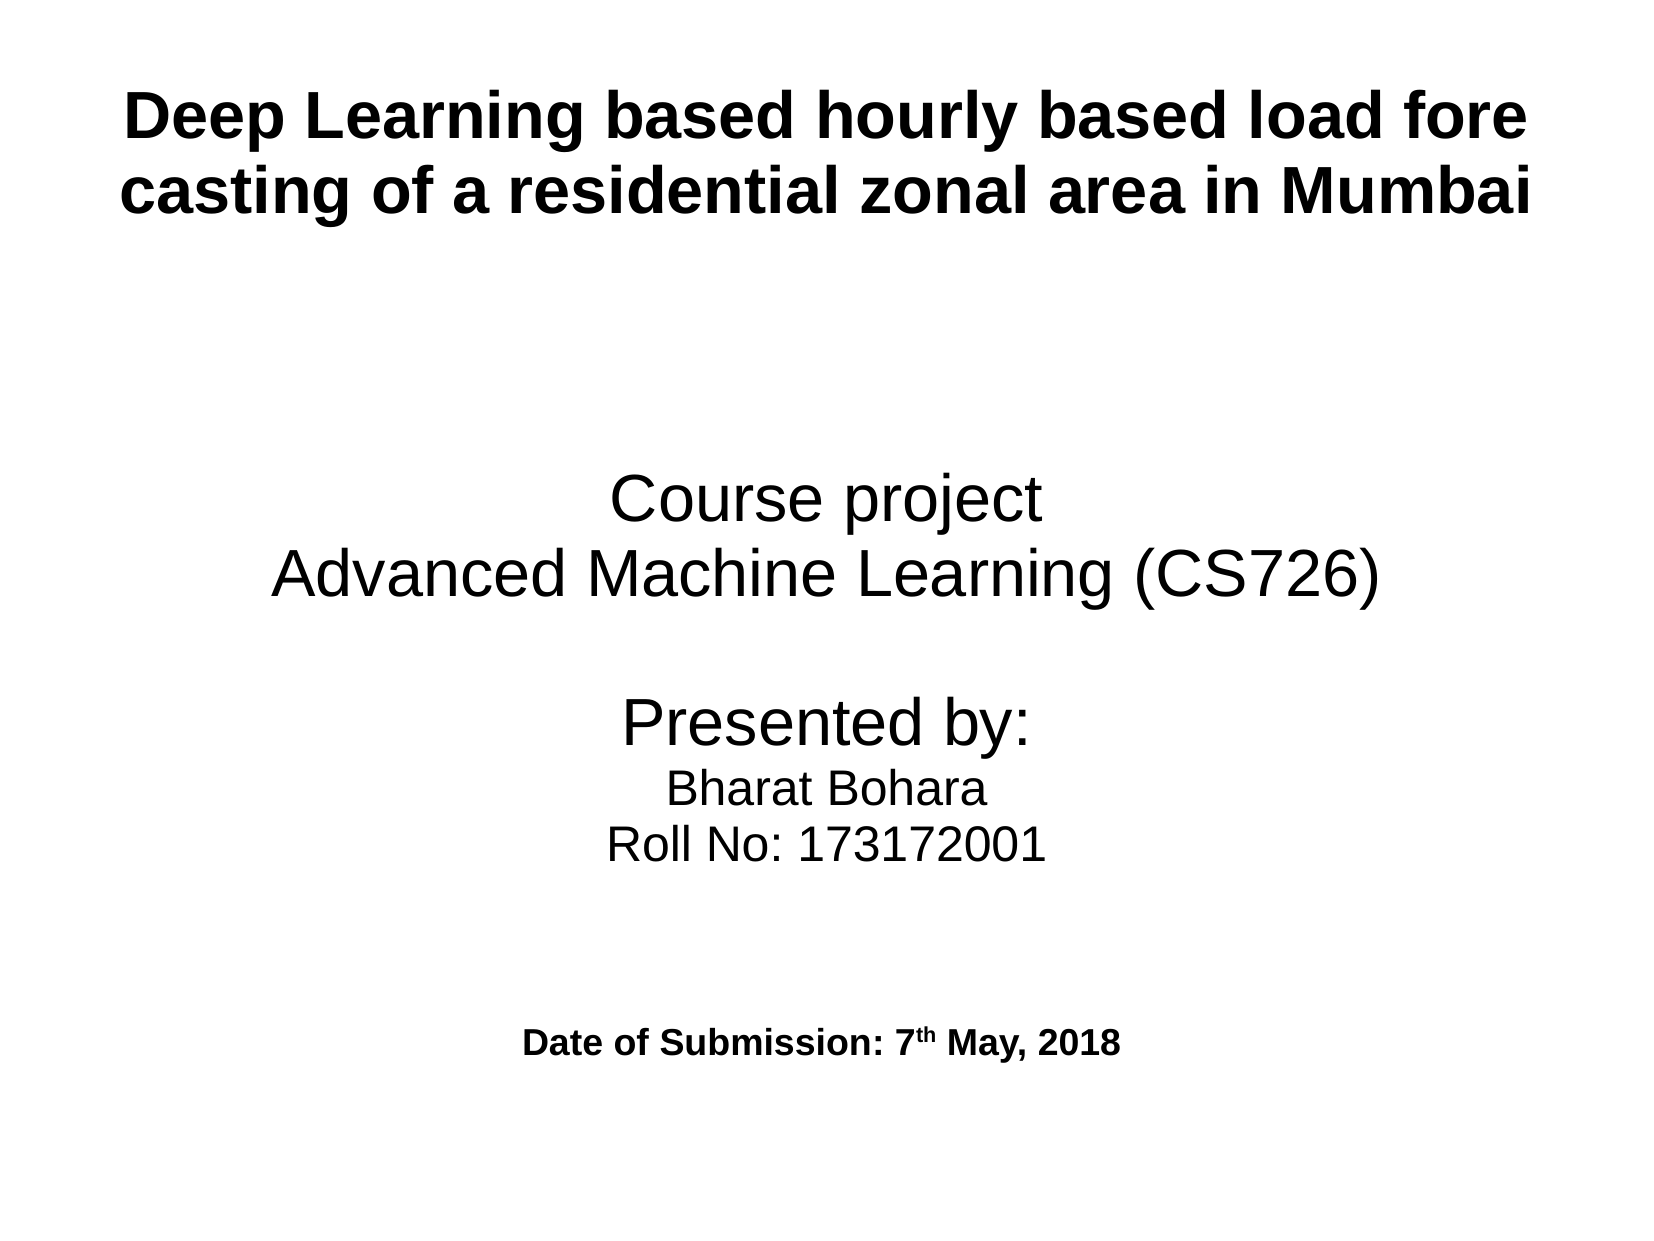

# Deep Learning based hourly based load fore casting of a residential zonal area in Mumbai
Course project
Advanced Machine Learning (CS726)
Presented by:
Bharat Bohara
Roll No: 173172001
Date of Submission: 7th May, 2018